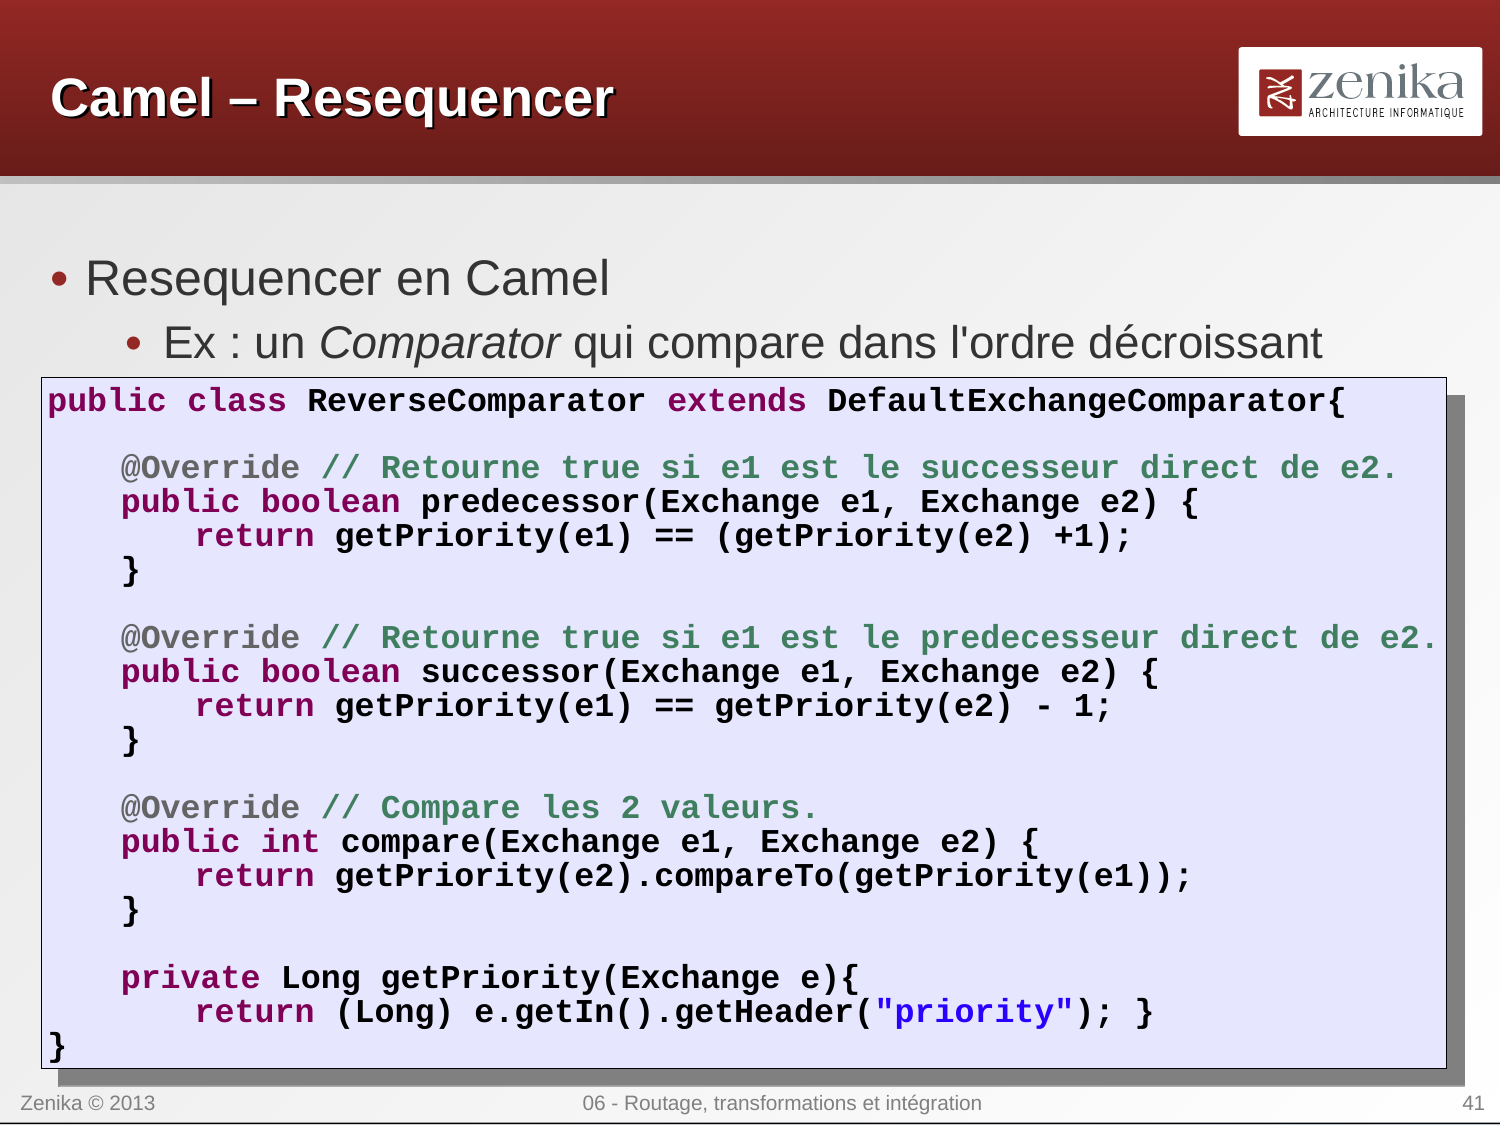

# Camel – Resequencer
Resequencer en Camel
Ex : un Comparator qui compare dans l'ordre décroissant
public class ReverseComparator extends DefaultExchangeComparator{
	@Override // Retourne true si e1 est le successeur direct de e2.
	public boolean predecessor(Exchange e1, Exchange e2) {
		return getPriority(e1) == (getPriority(e2) +1);
	}
	@Override // Retourne true si e1 est le predecesseur direct de e2.
	public boolean successor(Exchange e1, Exchange e2) {
		return getPriority(e1) == getPriority(e2) - 1;
	}
	@Override // Compare les 2 valeurs.
	public int compare(Exchange e1, Exchange e2) {
		return getPriority(e2).compareTo(getPriority(e1));
	}
	private Long getPriority(Exchange e){
		return (Long) e.getIn().getHeader("priority"); }
}